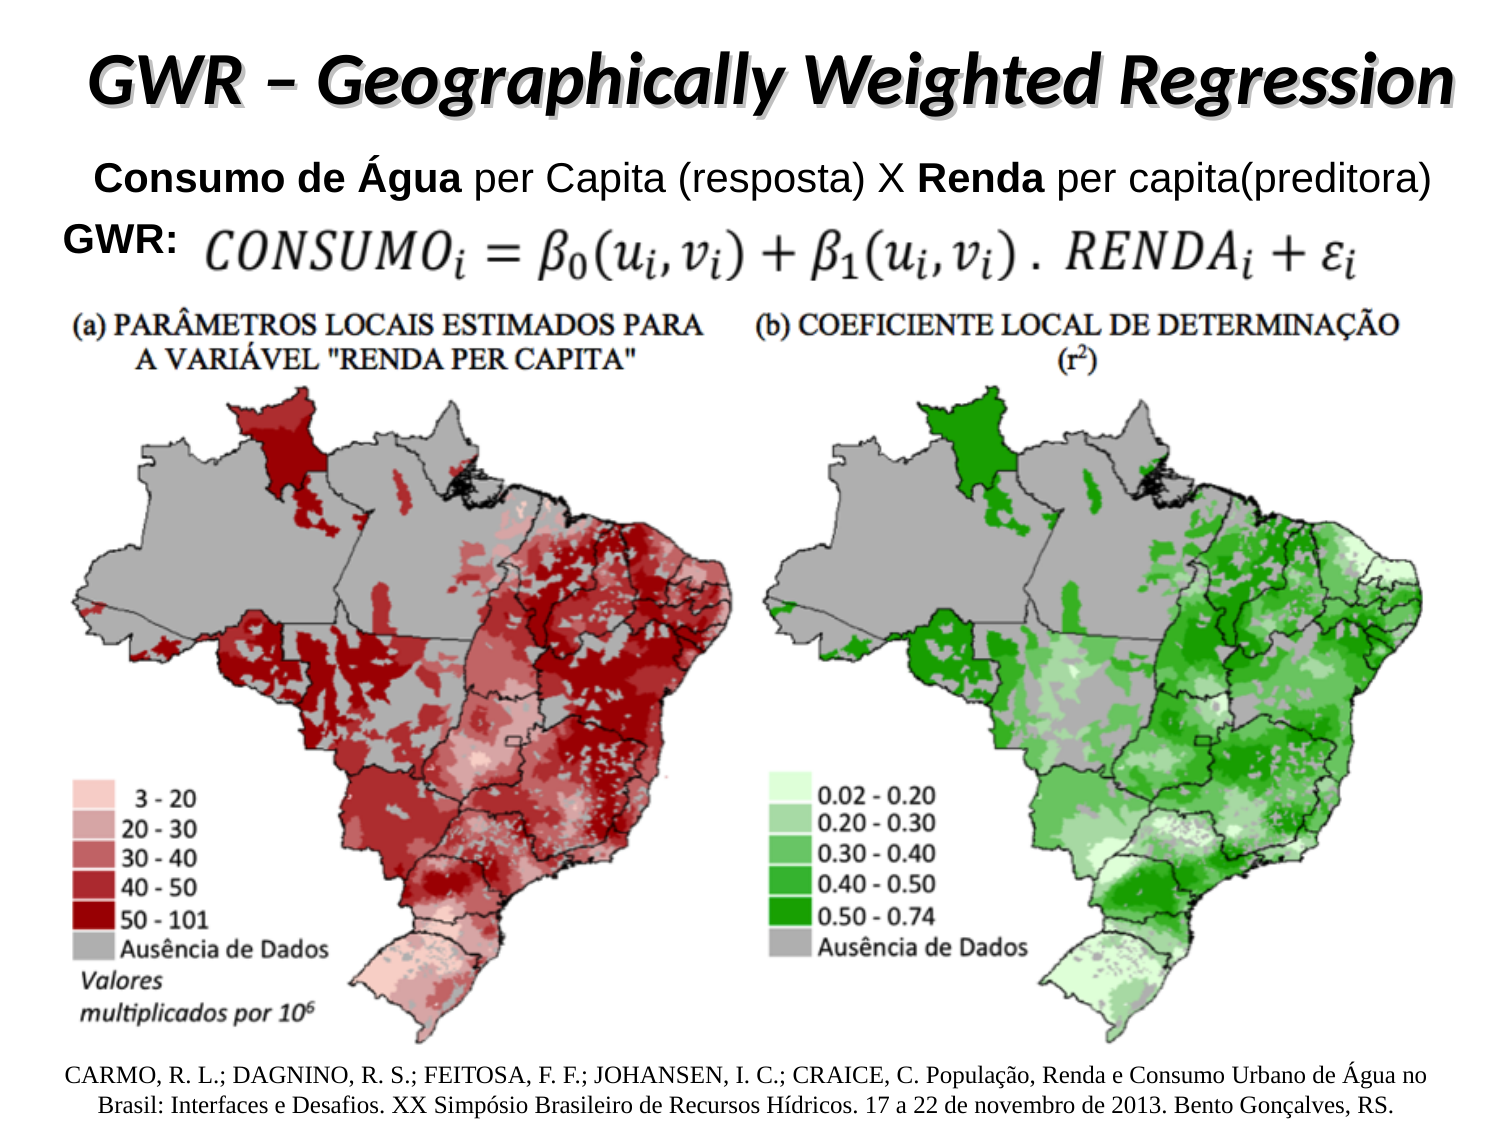

GWR – Geographically Weighted Regression
# Consumo de Água per Capita (resposta) X Renda per capita(preditora)
GWR:
CARMO, R. L.; DAGNINO, R. S.; FEITOSA, F. F.; JOHANSEN, I. C.; CRAICE, C. População, Renda e Consumo Urbano de Água no Brasil: Interfaces e Desafios. XX Simpósio Brasileiro de Recursos Hídricos. 17 a 22 de novembro de 2013. Bento Gonçalves, RS.